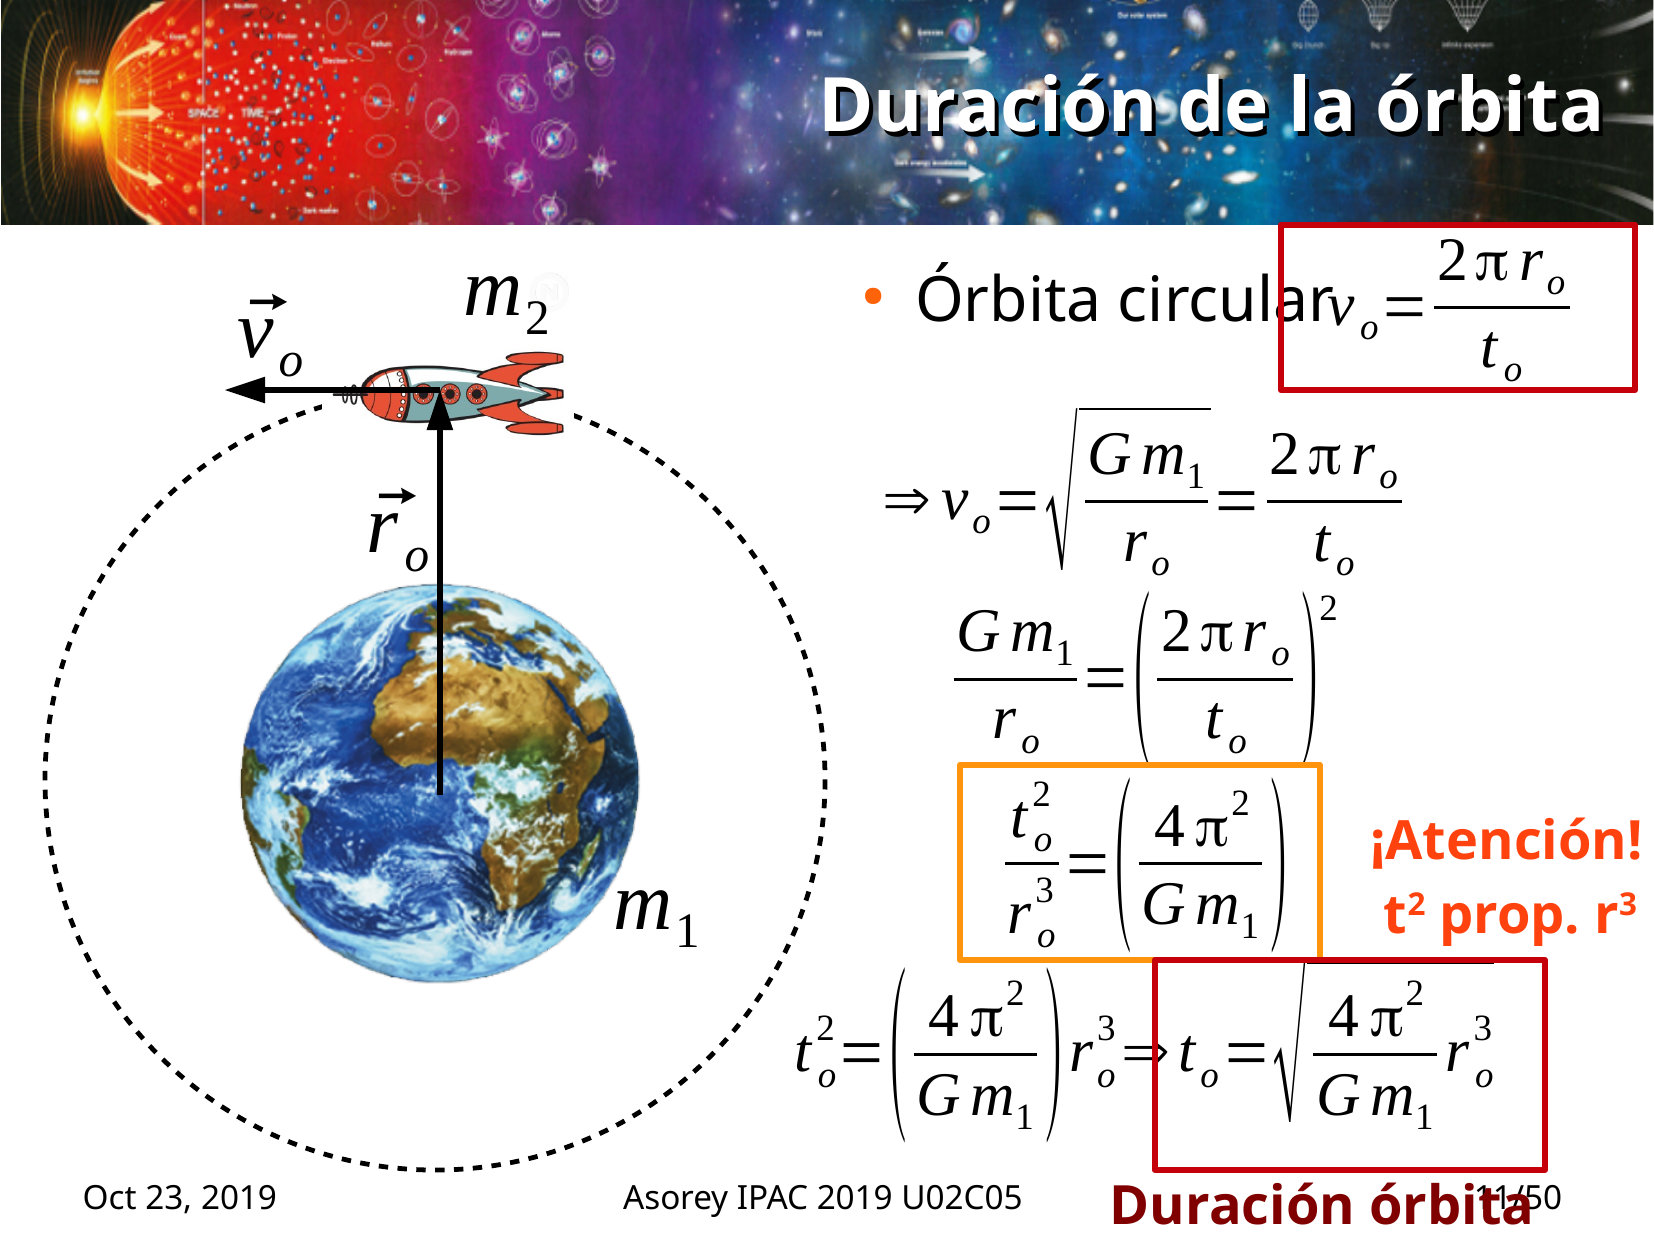

# Duración de la órbita
Órbita circular
¡Atención!
 t2 prop. r3
Duración órbita
Oct 23, 2019
Asorey IPAC 2019 U02C05
11